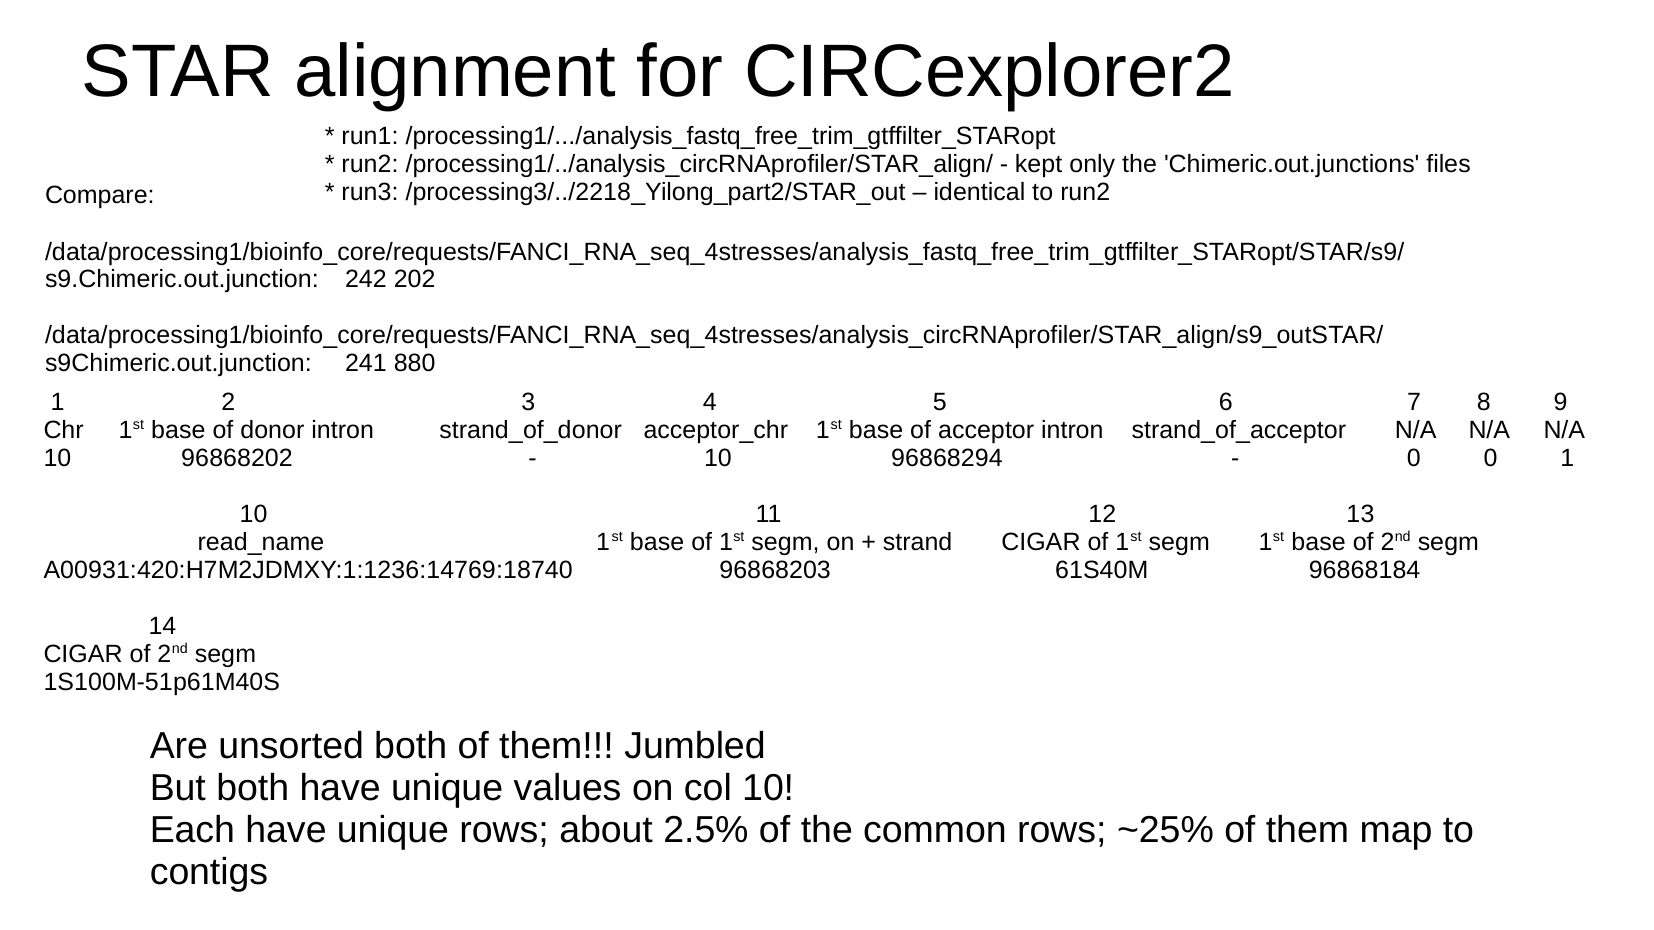

STAR alignment for CIRCexplorer2
* run1: /processing1/.../analysis_fastq_free_trim_gtffilter_STARopt
* run2: /processing1/../analysis_circRNAprofiler/STAR_align/	- kept only the 'Chimeric.out.junctions' files
* run3: /processing3/../2218_Yilong_part2/STAR_out – identical to run2
# Compare: /data/processing1/bioinfo_core/requests/FANCI_RNA_seq_4stresses/analysis_fastq_free_trim_gtffilter_STARopt/STAR/s9/s9.Chimeric.out.junction:	242 202 /data/processing1/bioinfo_core/requests/FANCI_RNA_seq_4stresses/analysis_circRNAprofiler/STAR_align/s9_outSTAR/s9Chimeric.out.junction:	241 880
 1	 	 2 				 3 4 5 6 7 8 9
Chr 1st base of donor intron	 strand_of_donor	acceptor_chr 1st base of acceptor intron strand_of_acceptor N/A	N/A	N/A
10 	 96868202 		 - 10	 96868294 		 - 0 0 1
 10 11 12 13
 read_name 1st base of 1st segm, on + strand CIGAR of 1st segm 1st base of 2nd segm
A00931:420:H7M2JDMXY:1:1236:14769:18740 96868203 	 61S40M 96868184
 14
CIGAR of 2nd segm
1S100M-51p61M40S
Are unsorted both of them!!! Jumbled
But both have unique values on col 10!
Each have unique rows; about 2.5% of the common rows; ~25% of them map to contigs